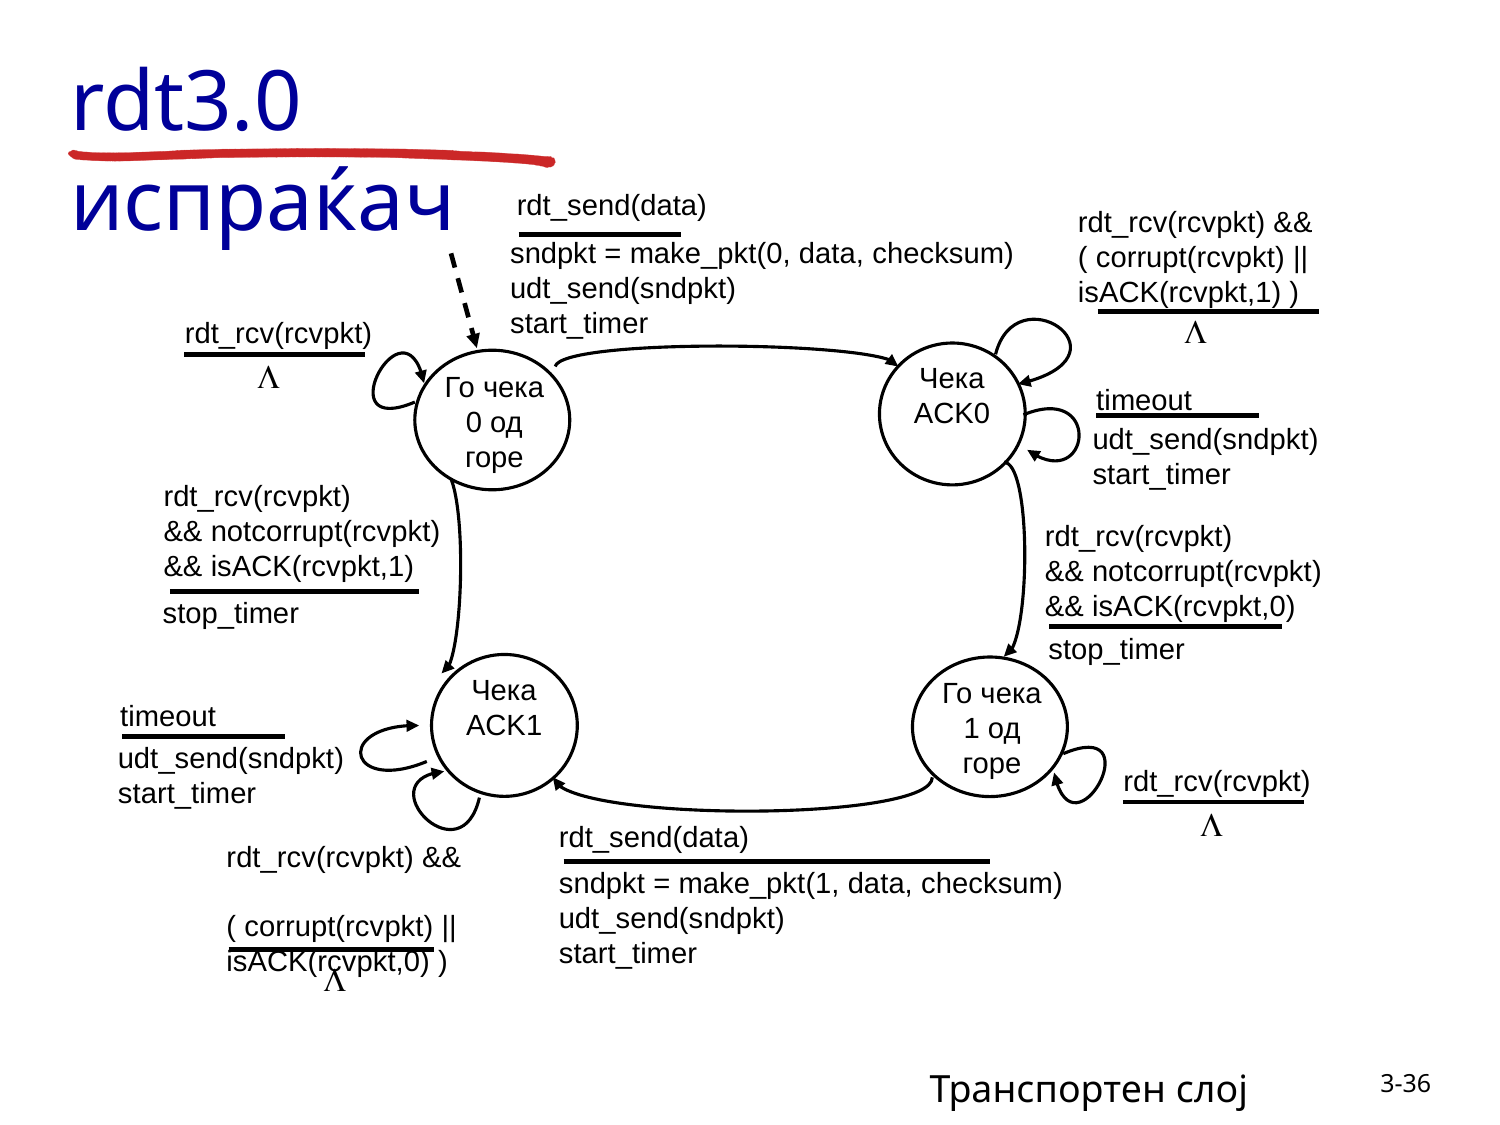

# rdt3.0 испраќач
rdt_send(data)
rdt_rcv(rcvpkt) &&
( corrupt(rcvpkt) ||
isACK(rcvpkt,1) )
sndpkt = make_pkt(0, data, checksum)
udt_send(sndpkt)
start_timer
L
rdt_rcv(rcvpkt)
Чека ACK0
L
Го чека
0 од
горе
timeout
udt_send(sndpkt)
start_timer
rdt_rcv(rcvpkt)
&& notcorrupt(rcvpkt)
&& isACK(rcvpkt,1)
rdt_rcv(rcvpkt)
&& notcorrupt(rcvpkt)
&& isACK(rcvpkt,0)
stop_timer
stop_timer
Чека ACK1
Го чека
1 од
горе
timeout
udt_send(sndpkt)
start_timer
rdt_rcv(rcvpkt)
L
rdt_send(data)
rdt_rcv(rcvpkt) &&
( corrupt(rcvpkt) ||
isACK(rcvpkt,0) )
sndpkt = make_pkt(1, data, checksum)
udt_send(sndpkt)
start_timer
L
Транспортен слој